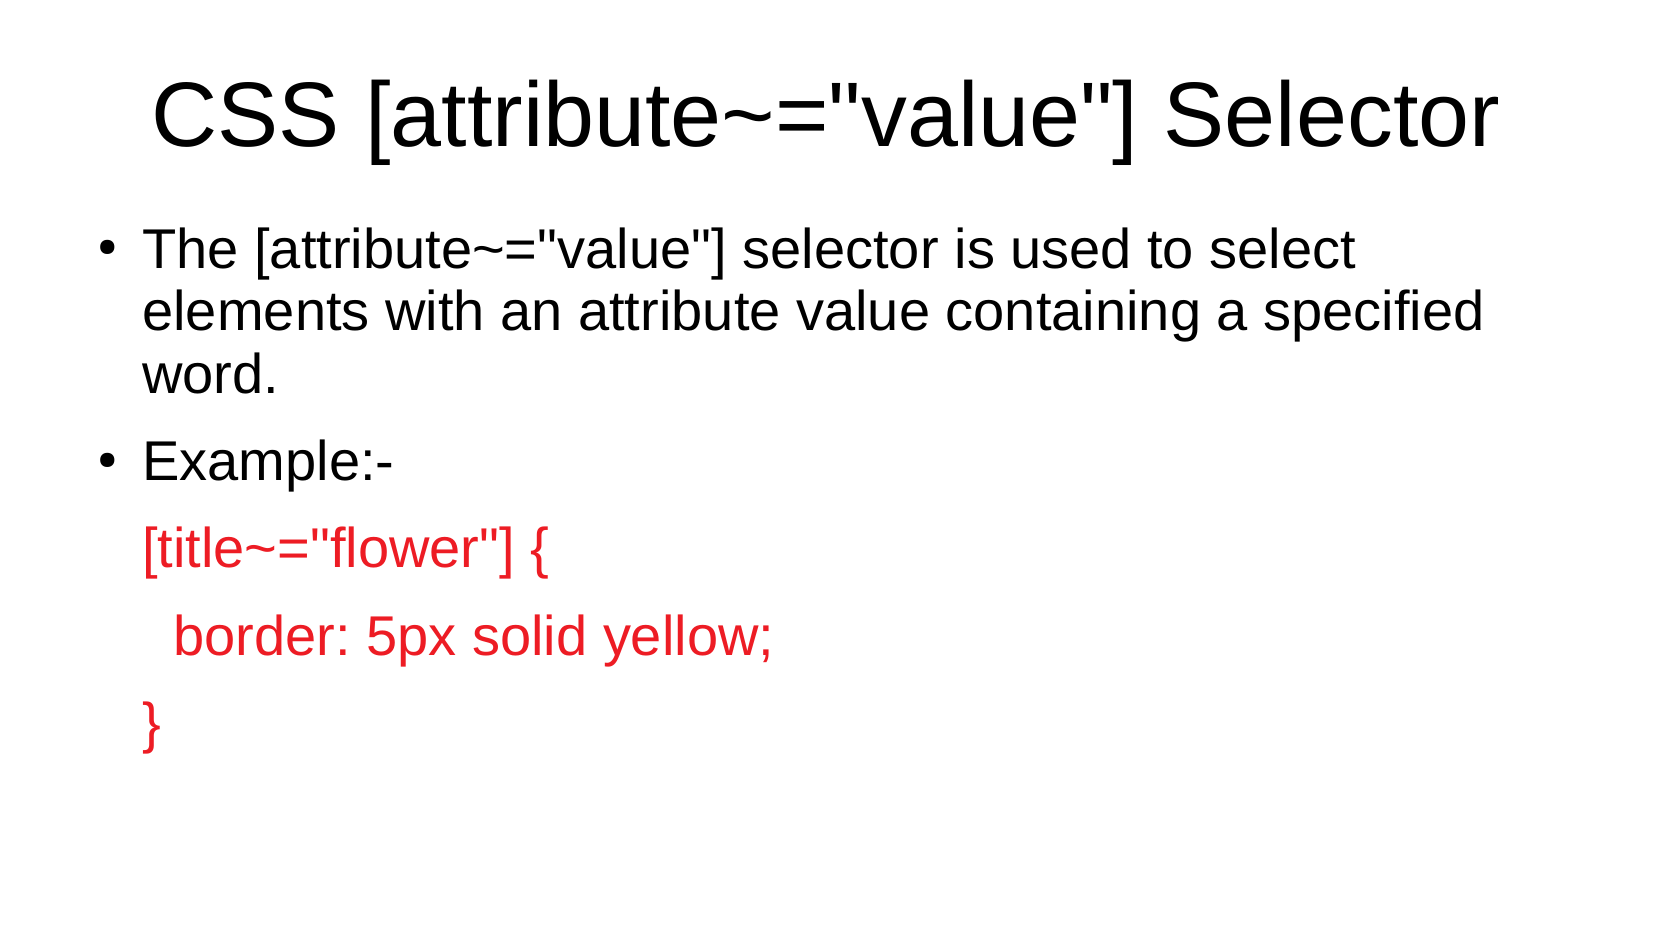

# CSS [attribute~="value"] Selector
The [attribute~="value"] selector is used to select elements with an attribute value containing a specified word.
Example:-
[title~="flower"] {
 border: 5px solid yellow;
}